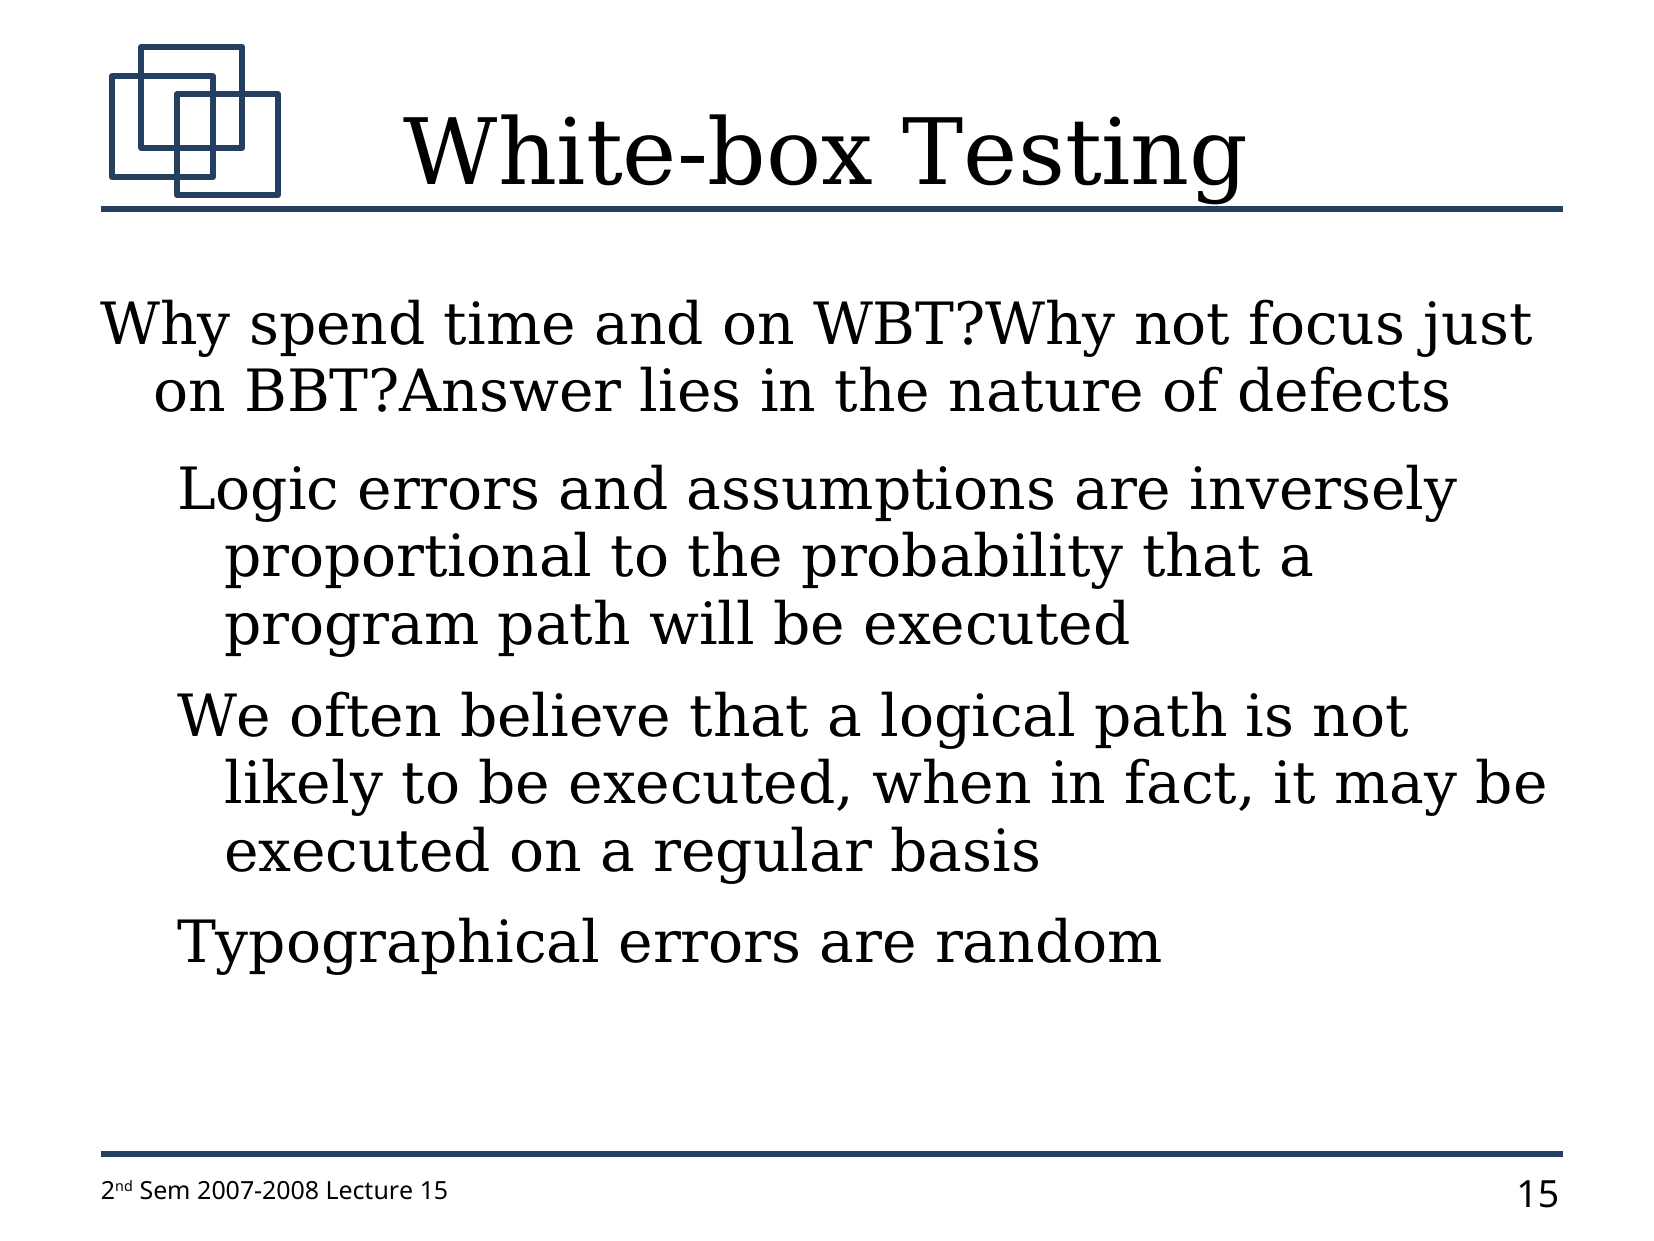

# White-box Testing
Why spend time and on WBT?Why not focus just on BBT?Answer lies in the nature of defects
Logic errors and assumptions are inversely proportional to the probability that a program path will be executed
We often believe that a logical path is not likely to be executed, when in fact, it may be executed on a regular basis
Typographical errors are random